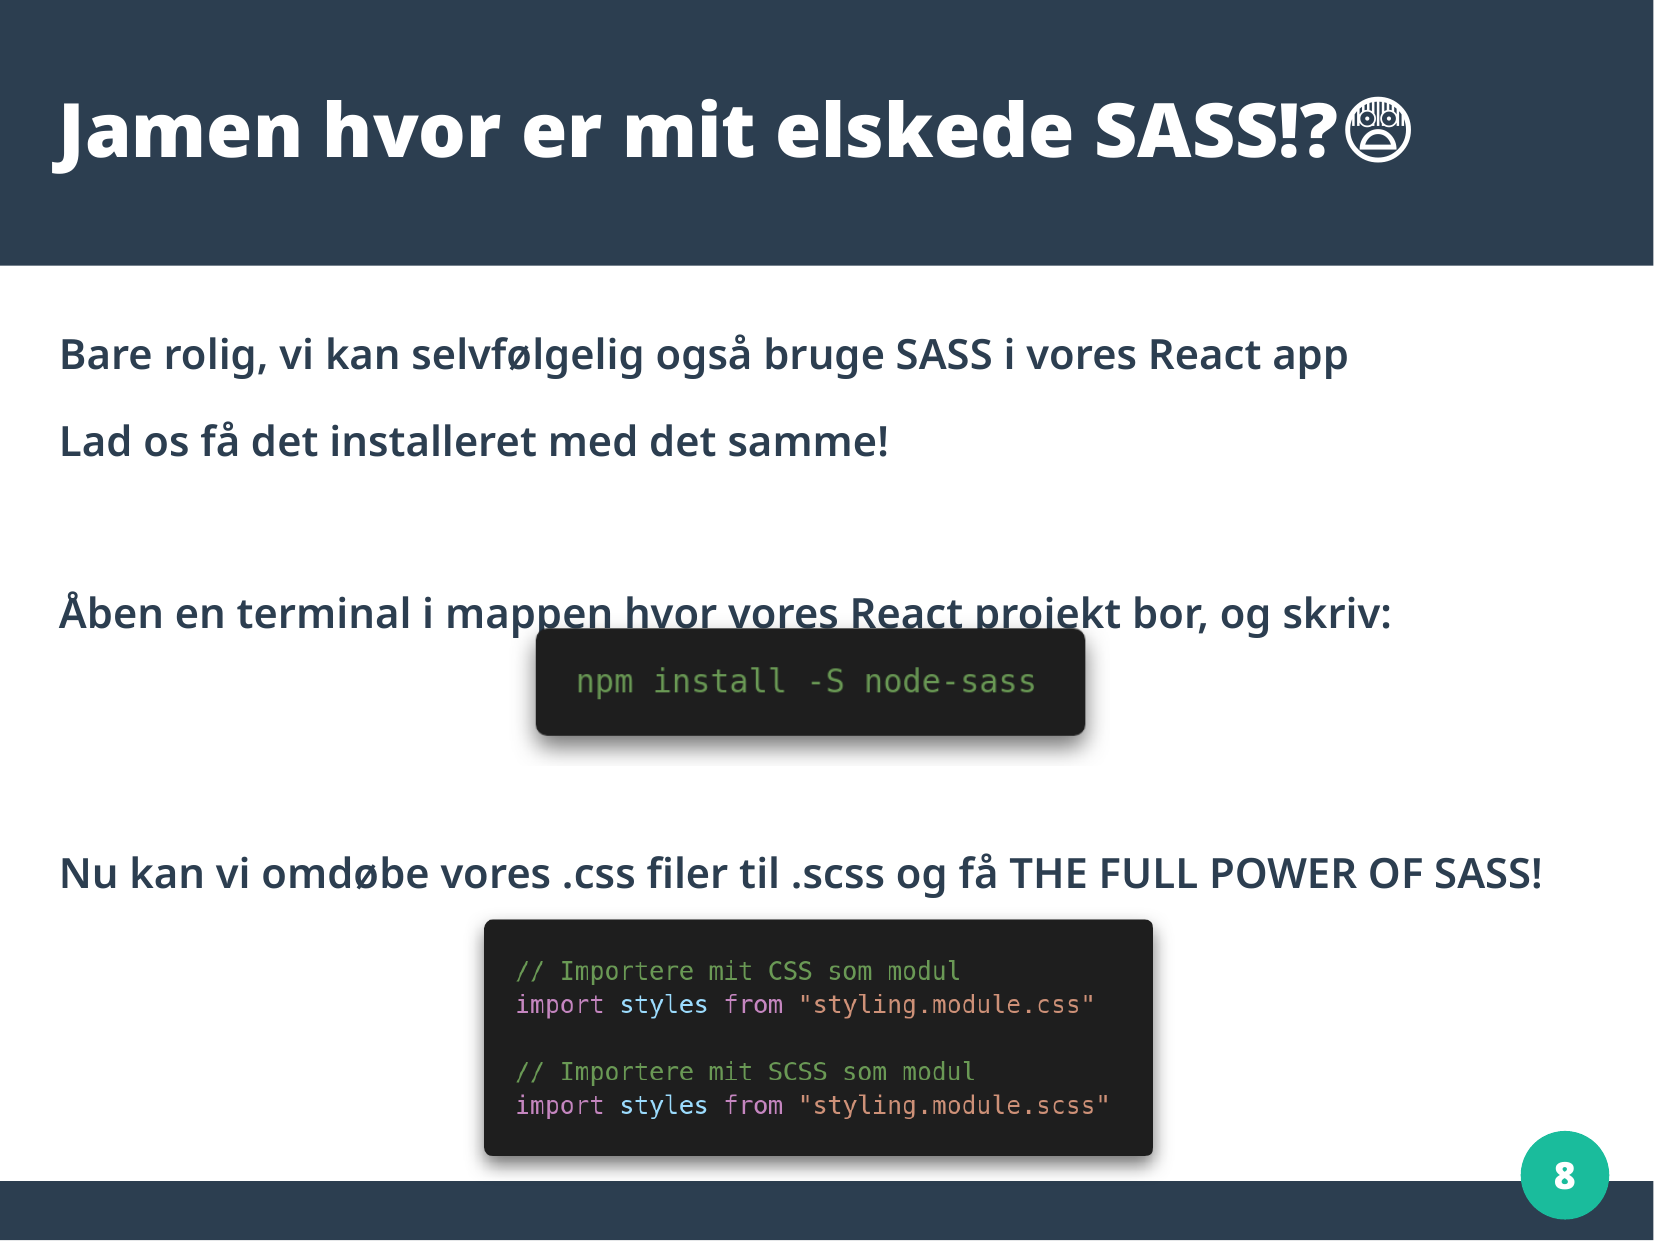

# Jamen hvor er mit elskede SASS!?😨
Bare rolig, vi kan selvfølgelig også bruge SASS i vores React app
Lad os få det installeret med det samme!
Åben en terminal i mappen hvor vores React projekt bor, og skriv:
Nu kan vi omdøbe vores .css filer til .scss og få THE FULL POWER OF SASS!
8